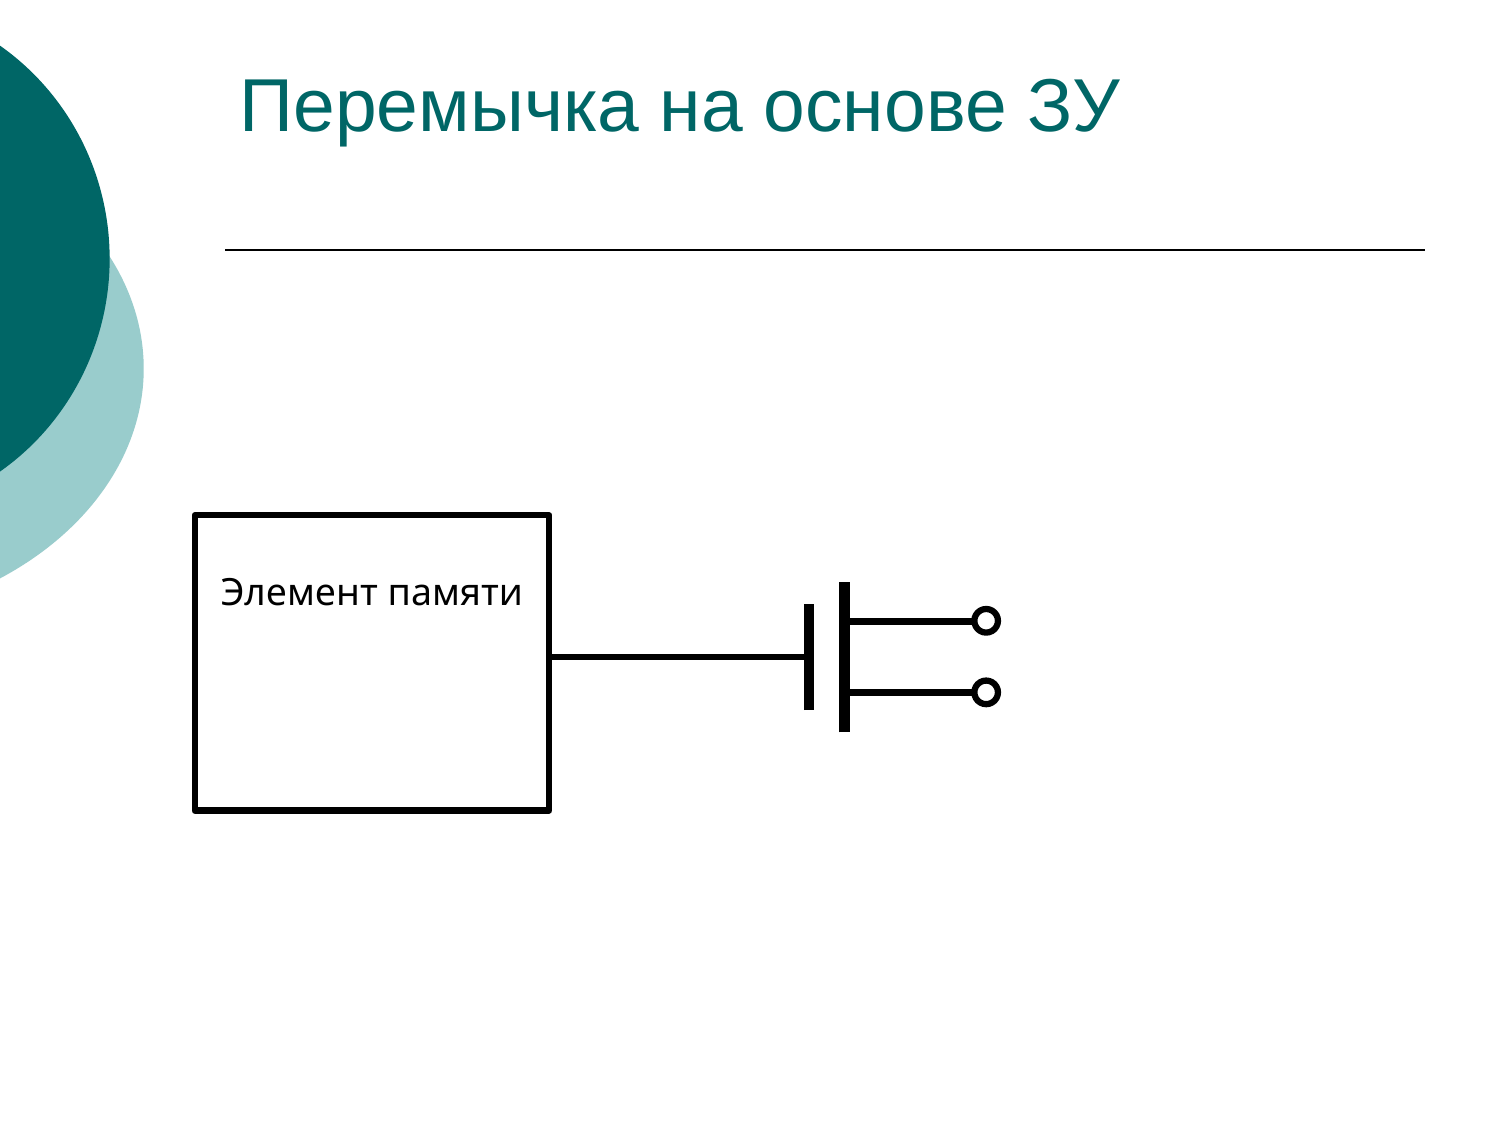

# Перемычка на основе ЗУ
Элемент памяти